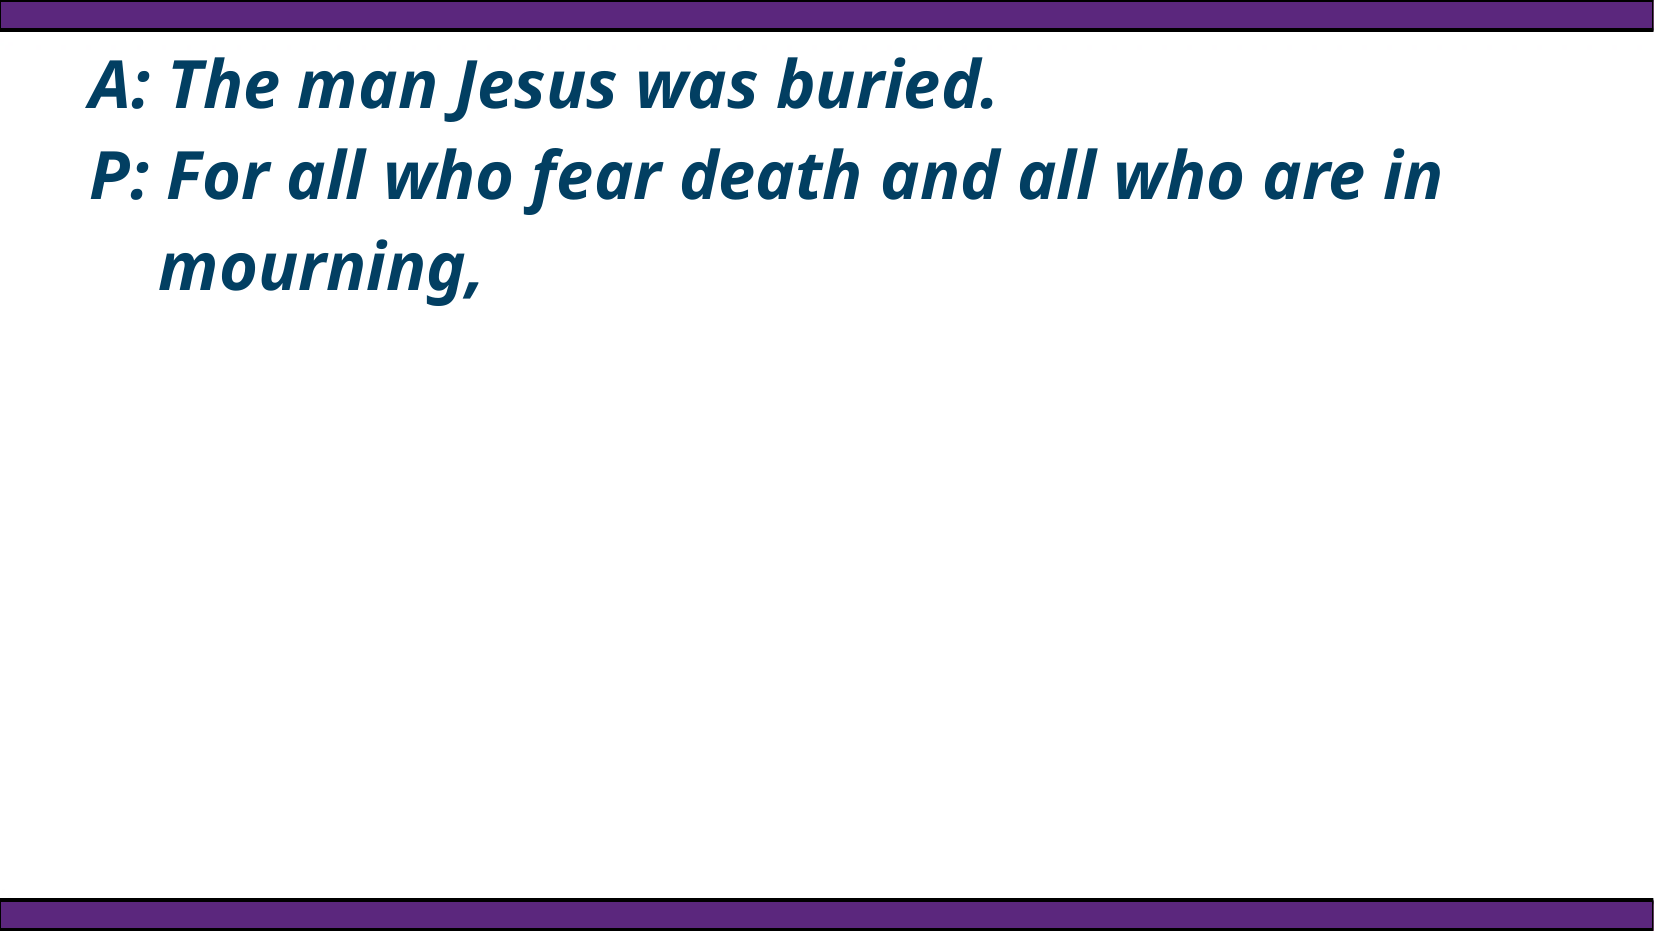

A: The man Jesus was buried.
P: For all who fear death and all who are in
 mourning,